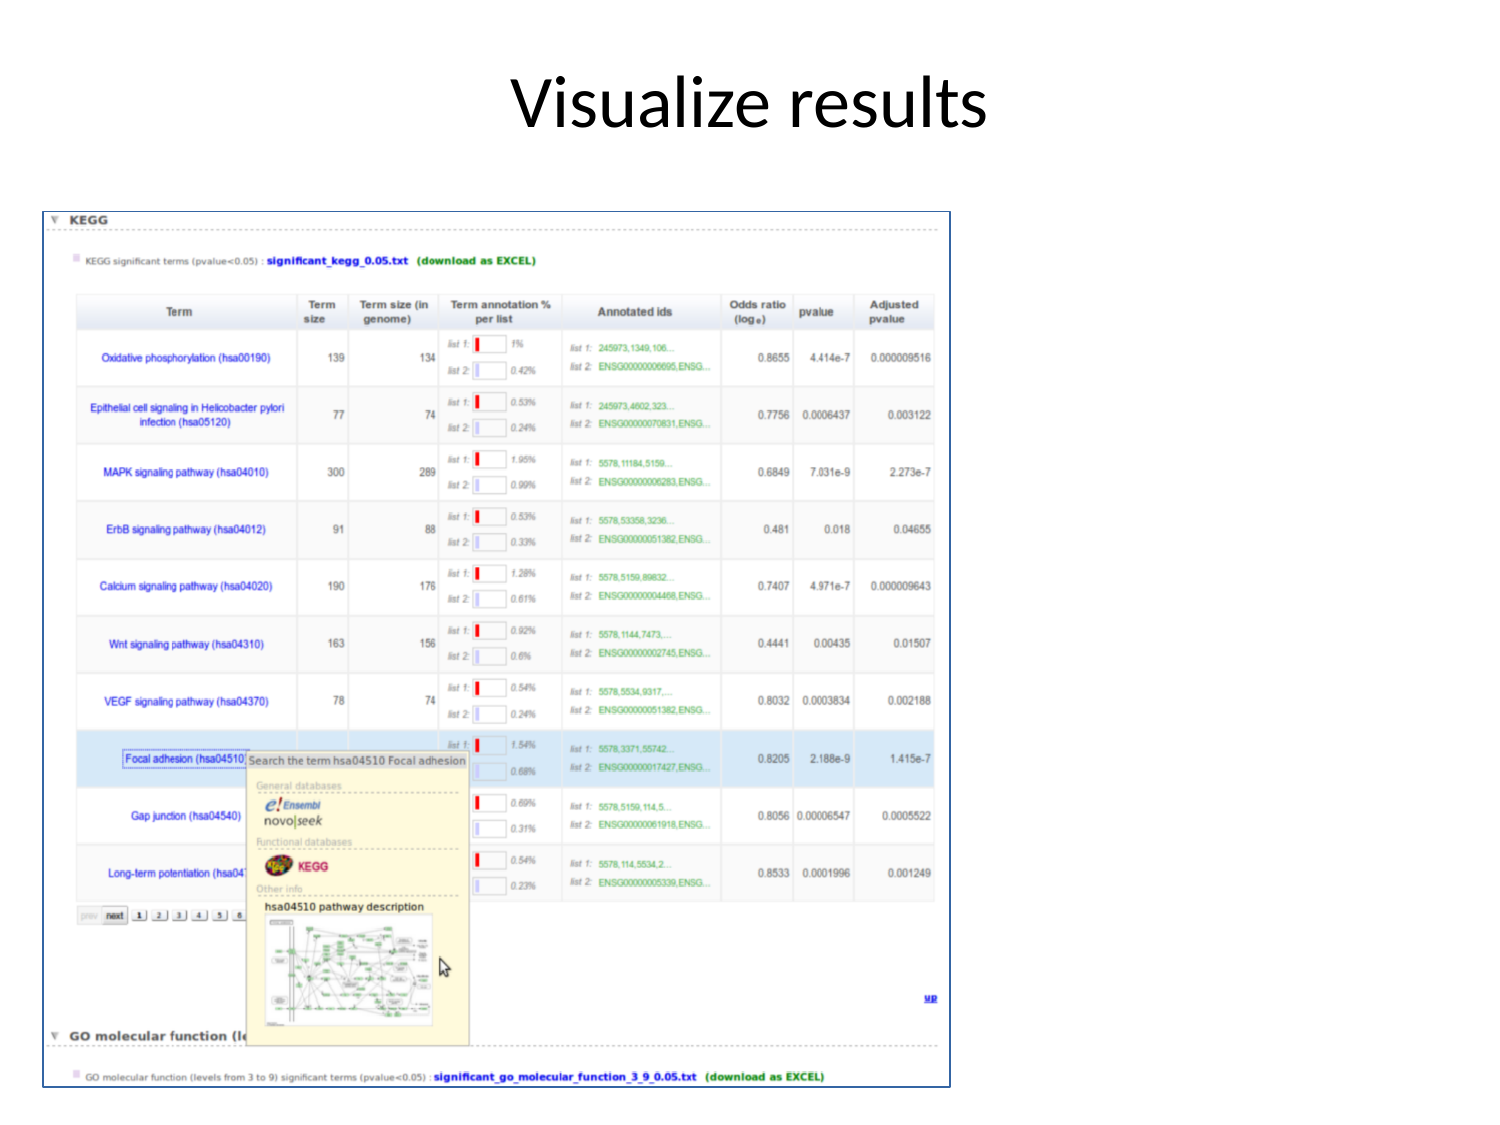

# Visualize results
6. Example tool: BABELOMICS (FATIGO)